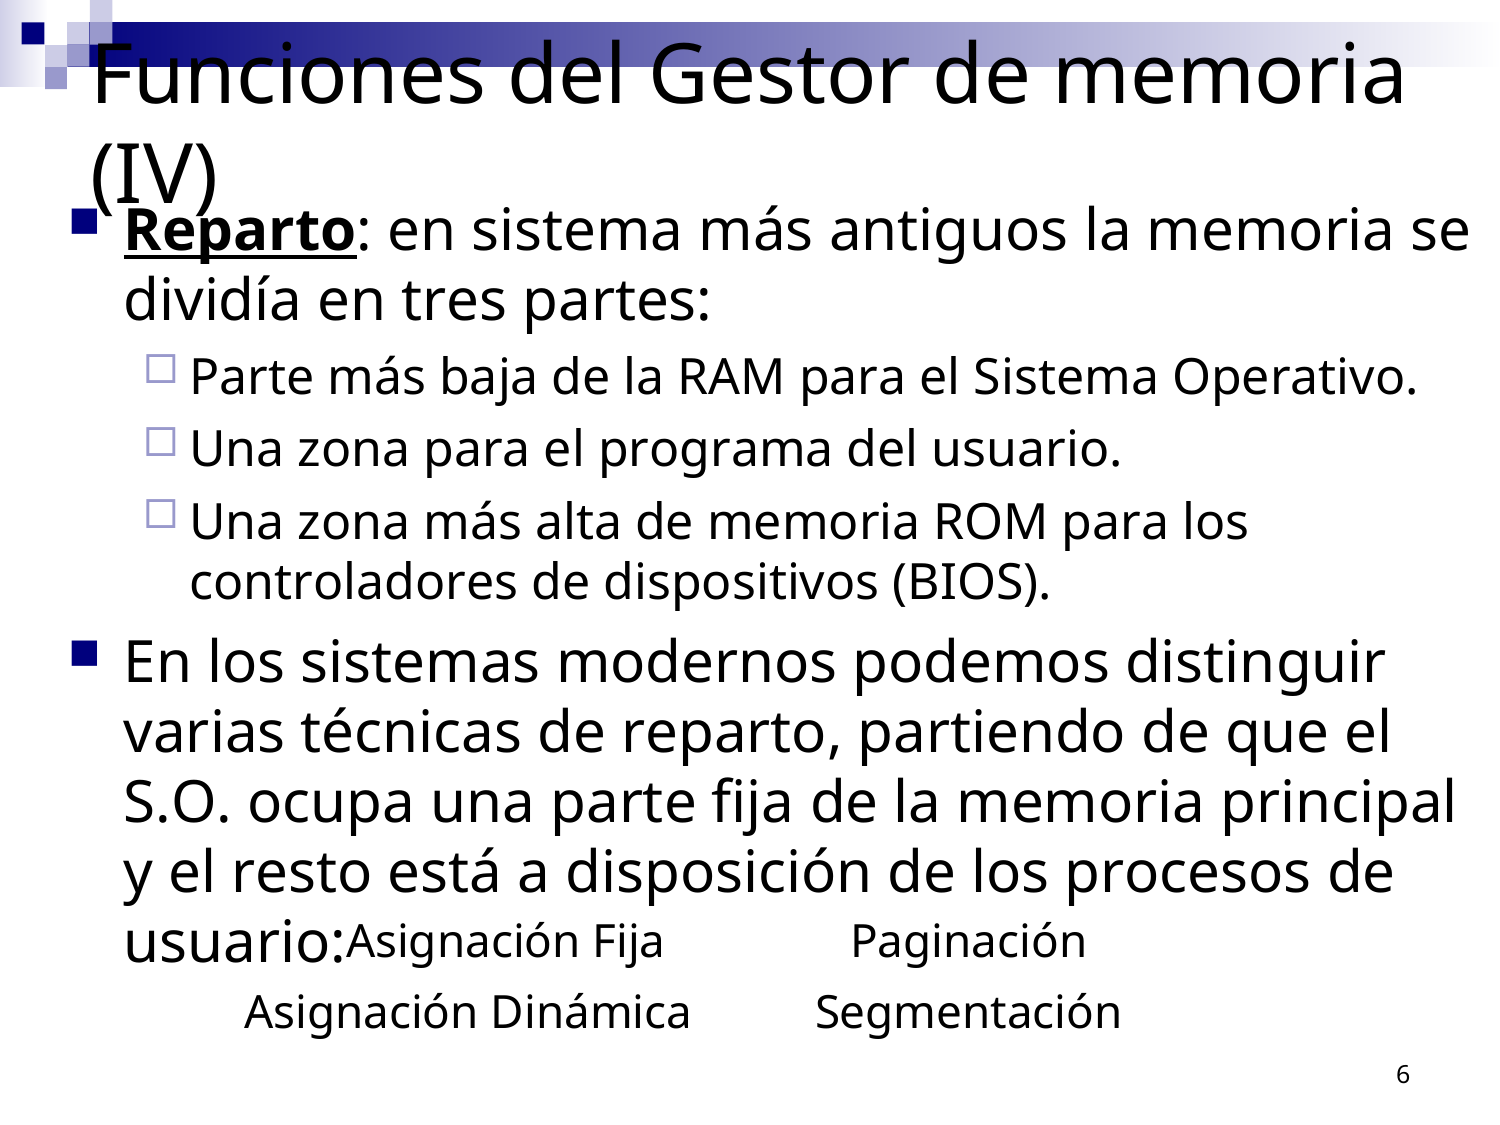

Funciones del Gestor de memoria (IV)
Reparto: en sistema más antiguos la memoria se dividía en tres partes:
Parte más baja de la RAM para el Sistema Operativo.
Una zona para el programa del usuario.
Una zona más alta de memoria ROM para los controladores de dispositivos (BIOS).
En los sistemas modernos podemos distinguir varias técnicas de reparto, partiendo de que el S.O. ocupa una parte fija de la memoria principal y el resto está a disposición de los procesos de usuario:
| Asignación Fija | Paginación |
| --- | --- |
| Asignación Dinámica | Segmentación |